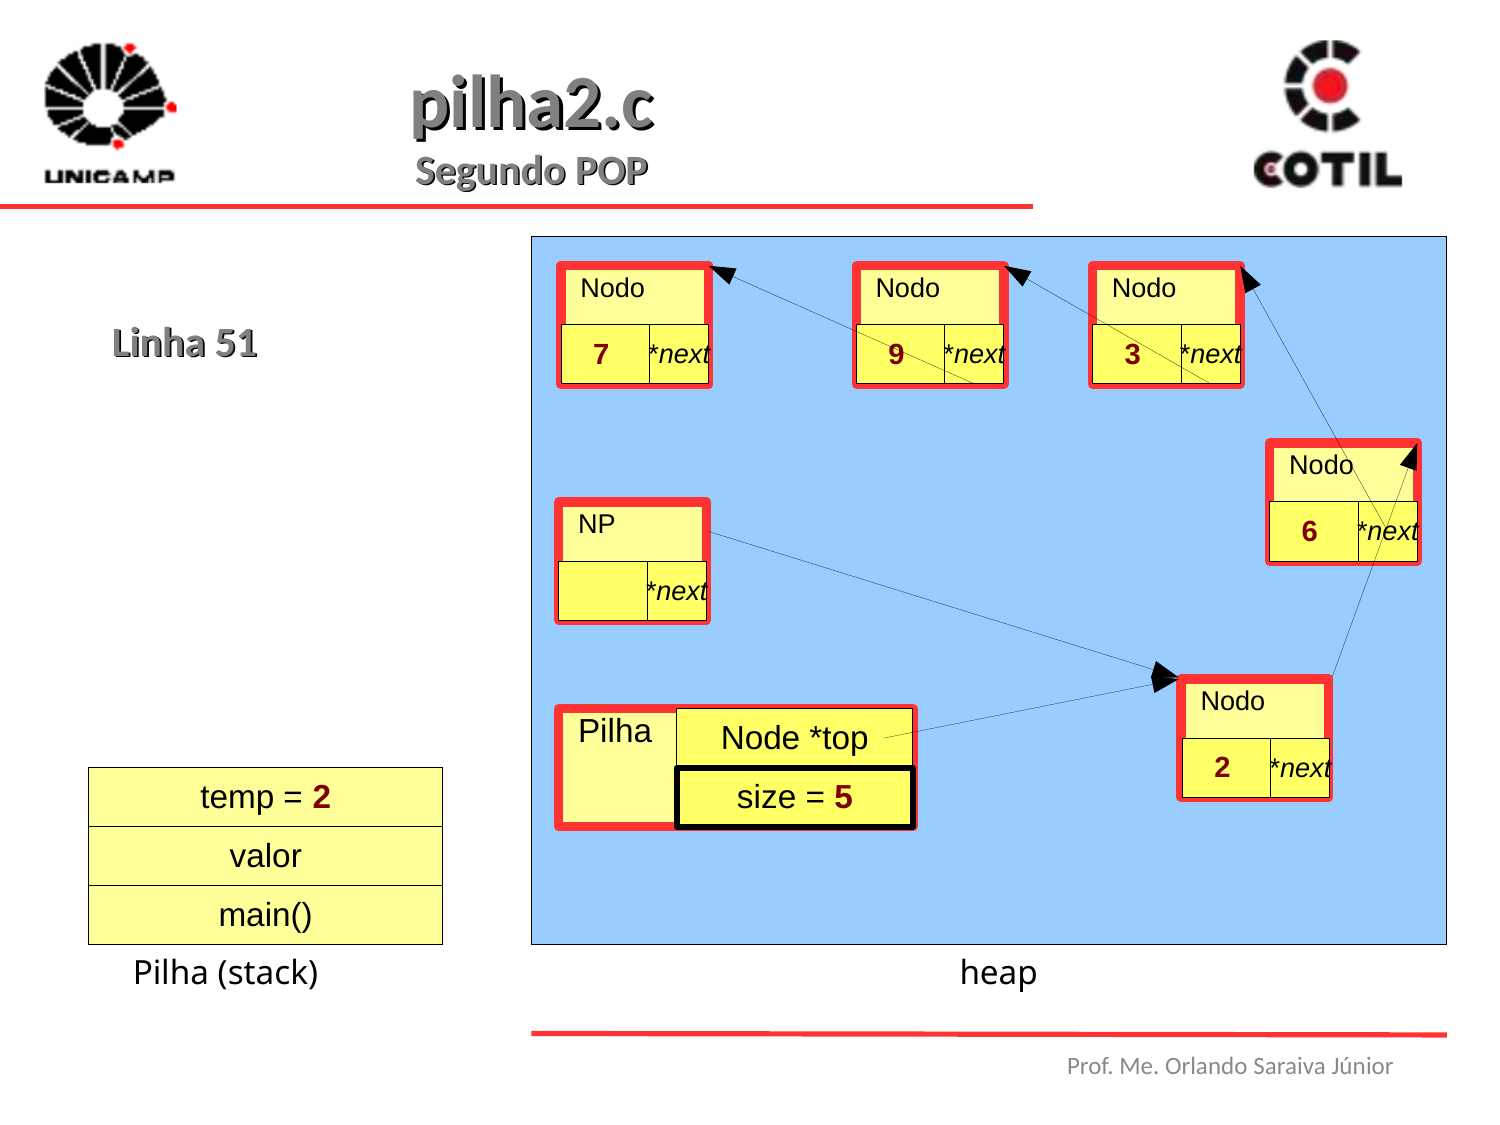

# pilha2.c Segundo POP
Nodo
7
*next
Nodo
7
*next
Nodo
9
*next
Nodo
3
*next
Linha 51
Nodo
6
*next
NP
*next
Nodo
Pilha
Node *top
2
*next
temp = 2
size = 5
valor
main()
heap
Pilha (stack)